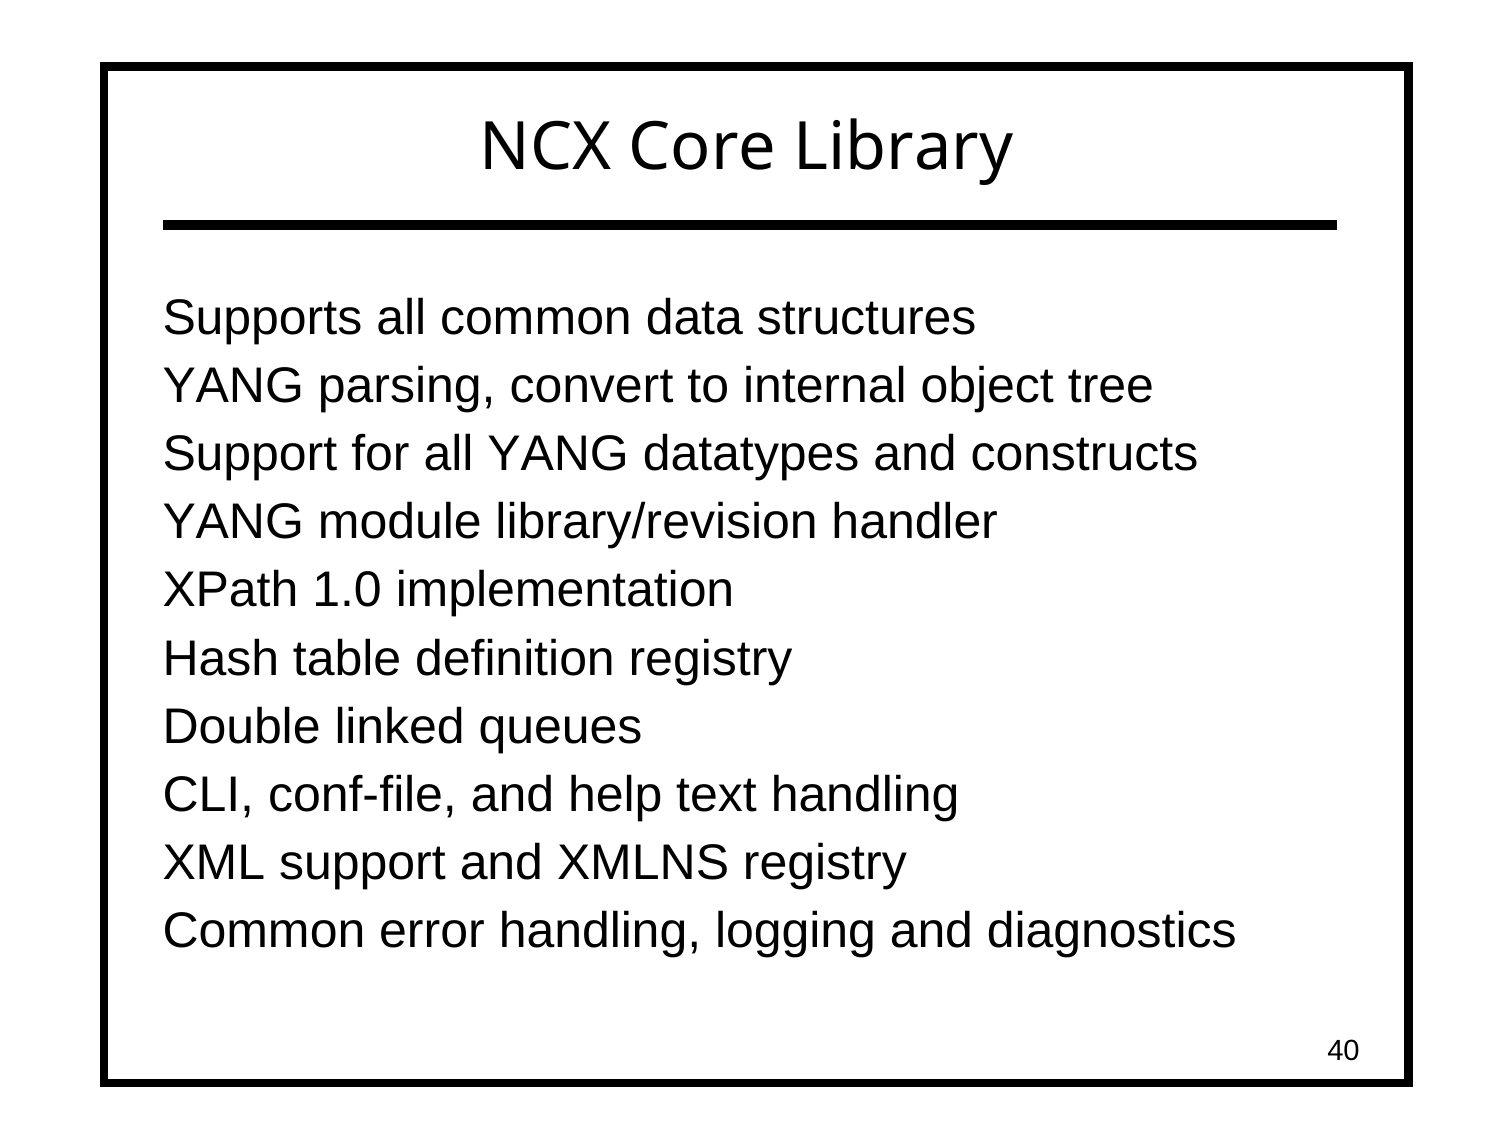

# NCX Core Library
Supports all common data structures
YANG parsing, convert to internal object tree
Support for all YANG datatypes and constructs
YANG module library/revision handler
XPath 1.0 implementation
Hash table definition registry
Double linked queues
CLI, conf-file, and help text handling
XML support and XMLNS registry
Common error handling, logging and diagnostics
40